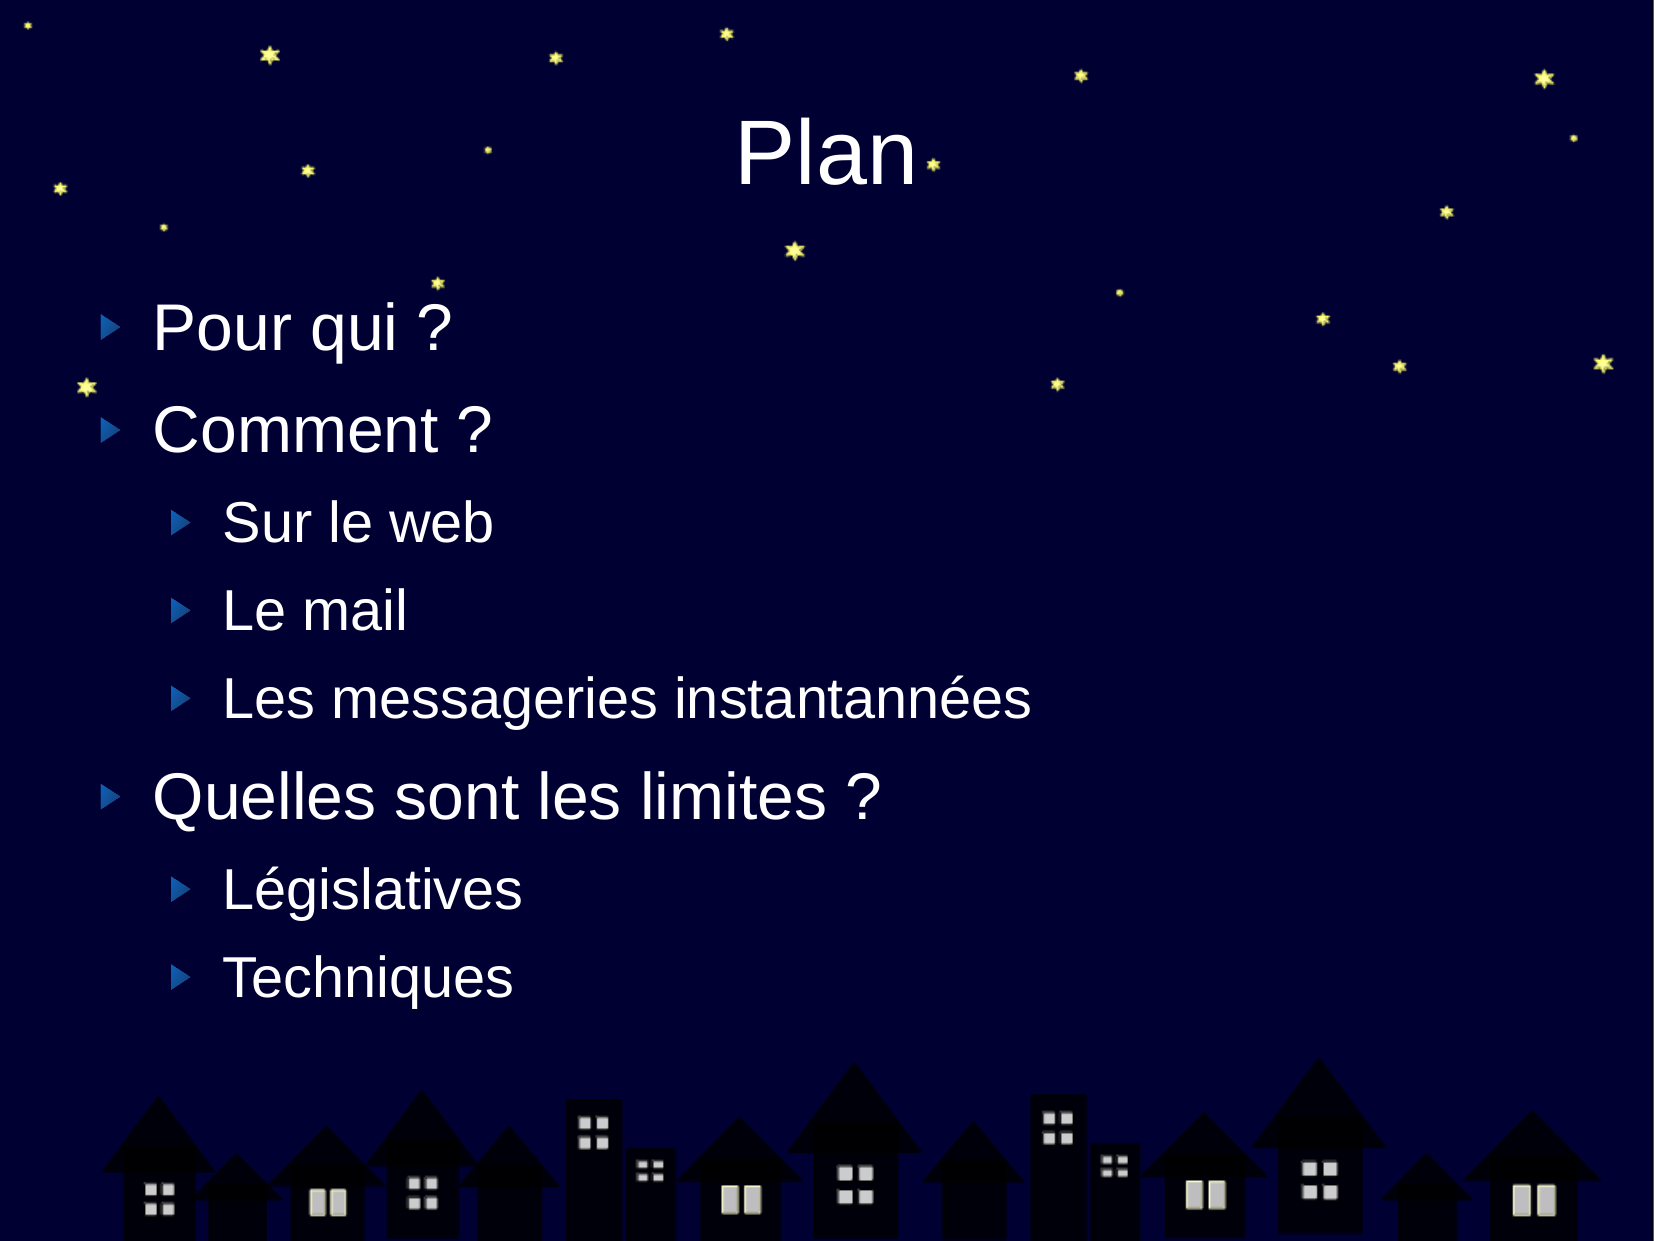

# Plan
Pour qui ?
Comment ?
Sur le web
Le mail
Les messageries instantannées
Quelles sont les limites ?
Législatives
Techniques